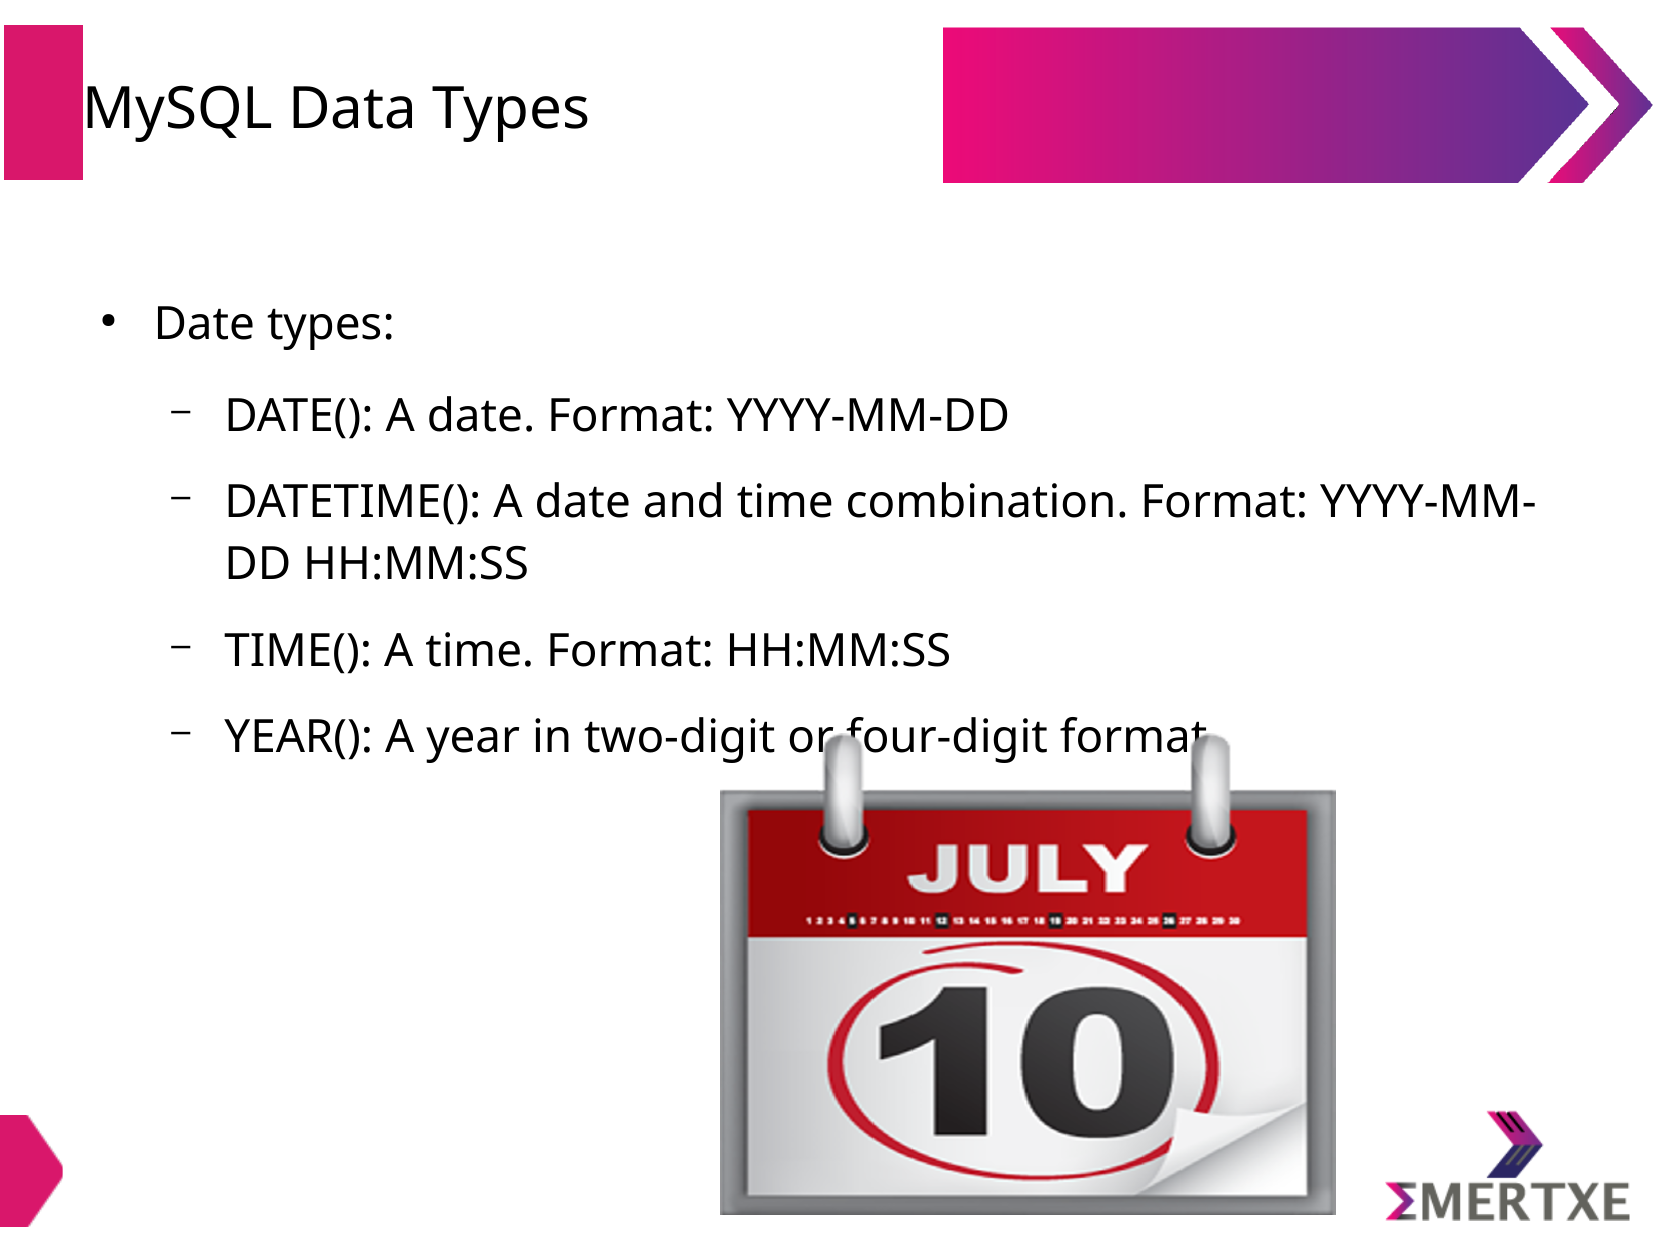

# MySQL Data Types
Date types:
DATE(): A date. Format: YYYY-MM-DD
DATETIME(): A date and time combination. Format: YYYY-MM-DD HH:MM:SS
TIME(): A time. Format: HH:MM:SS
YEAR(): A year in two-digit or four-digit format.